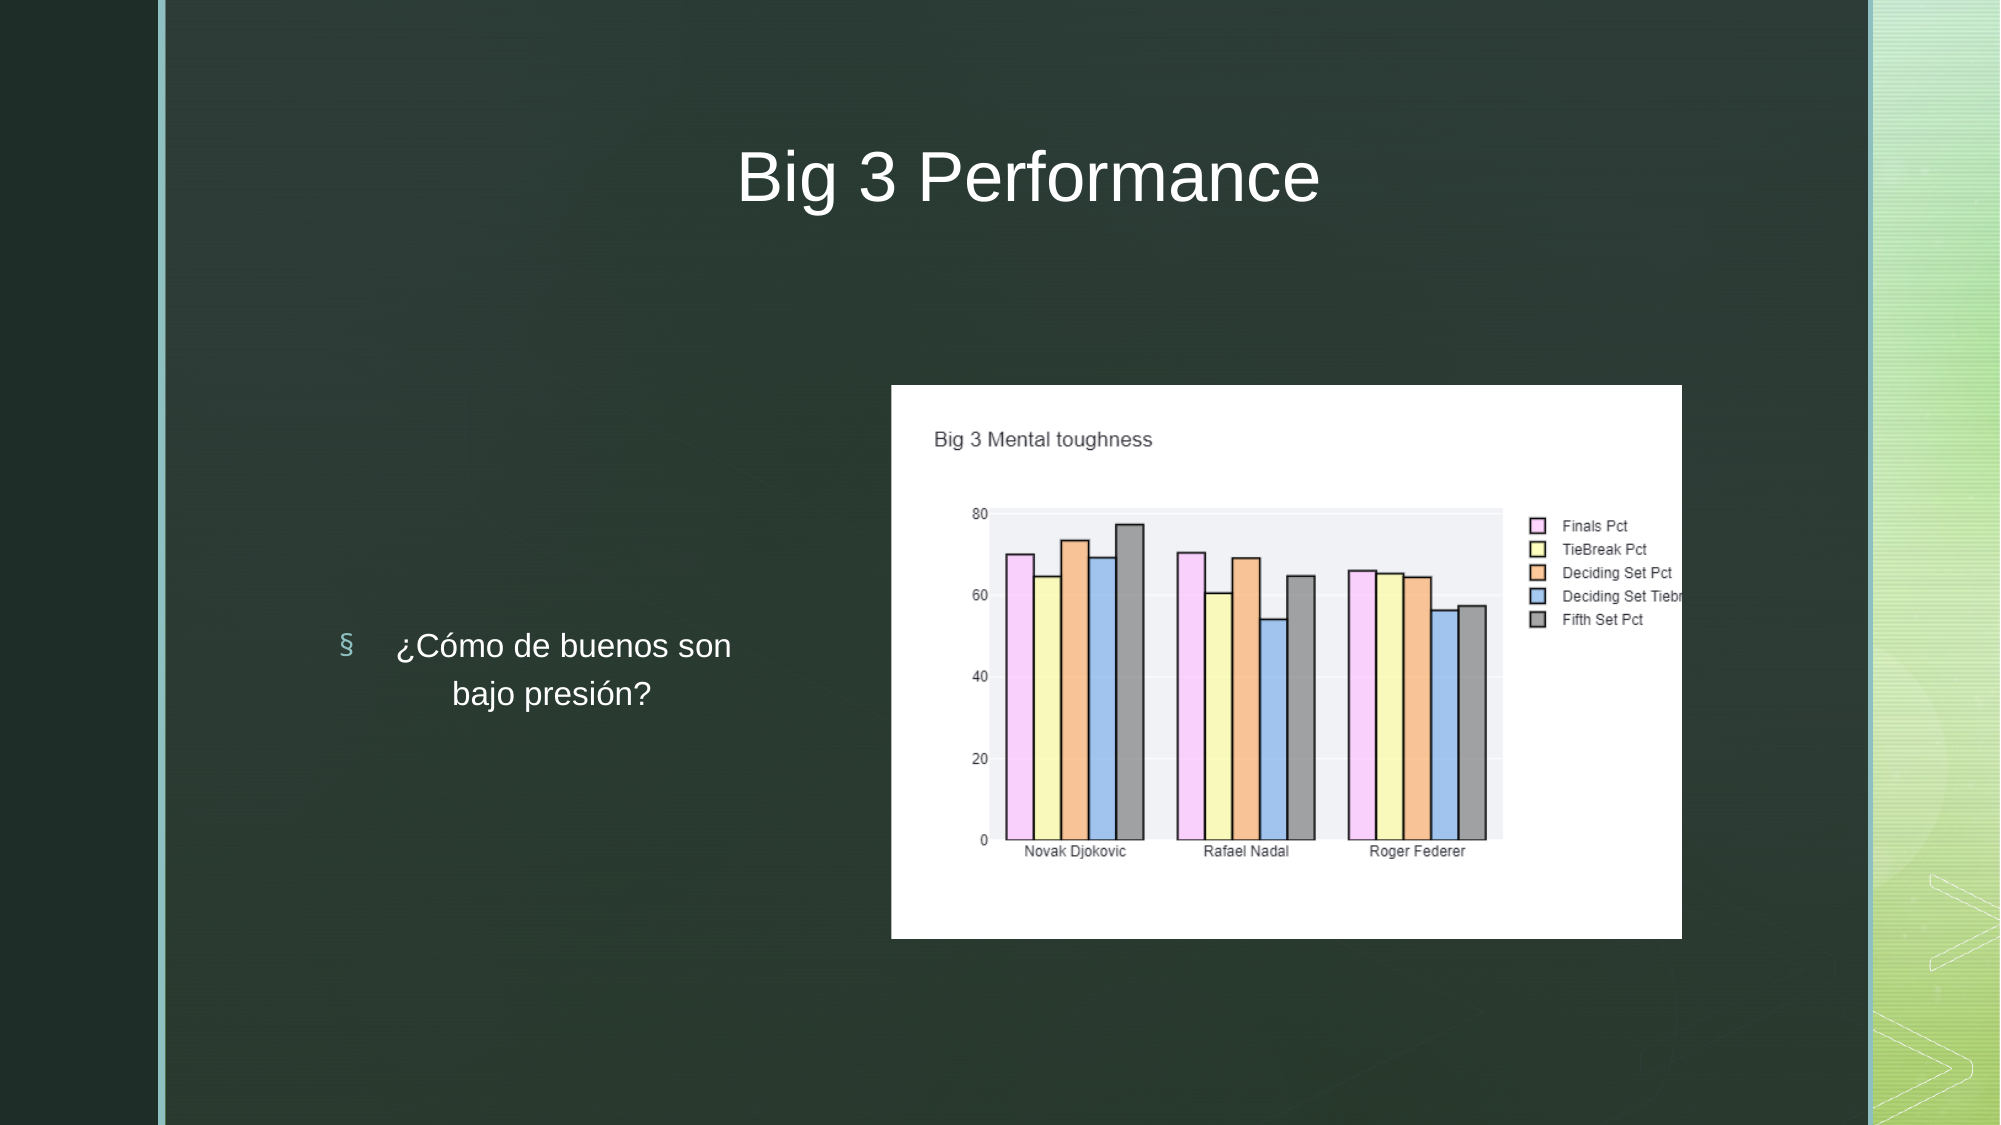

# Big 3 Performance
¿Cómo de buenos son bajo presión?